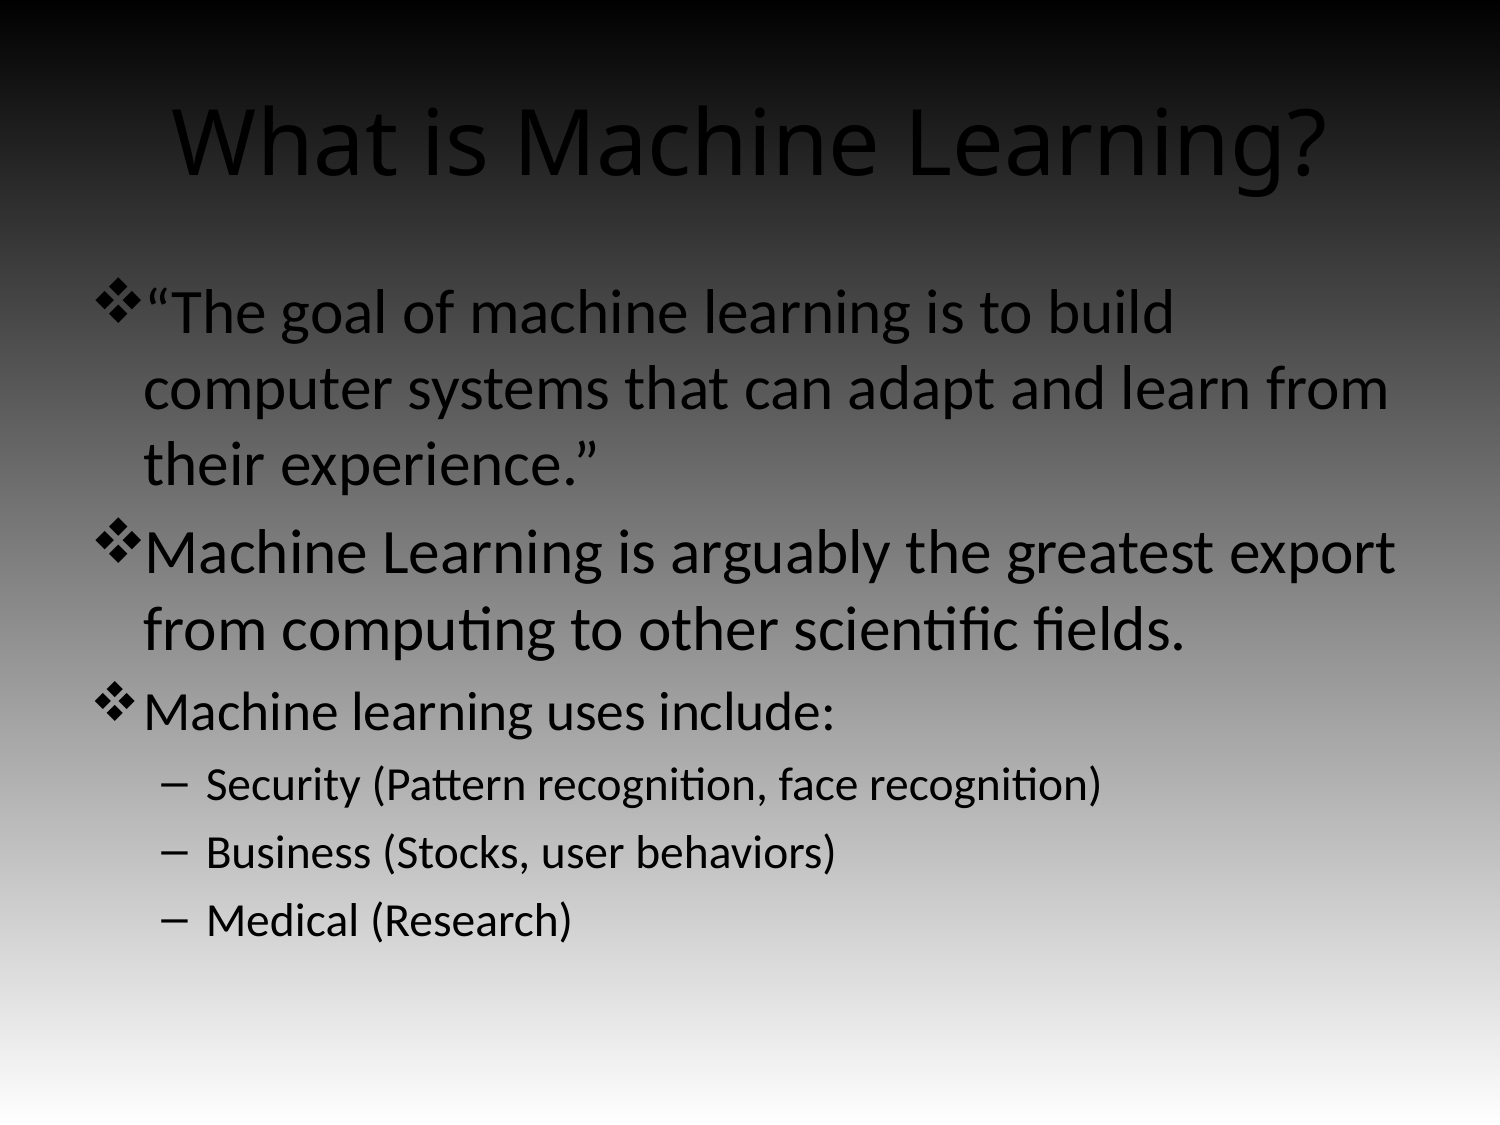

# What is Machine Learning?
“The goal of machine learning is to build computer systems that can adapt and learn from their experience.”
Machine Learning is arguably the greatest export from computing to other scientific fields.
Machine learning uses include:
Security (Pattern recognition, face recognition)
Business (Stocks, user behaviors)
Medical (Research)